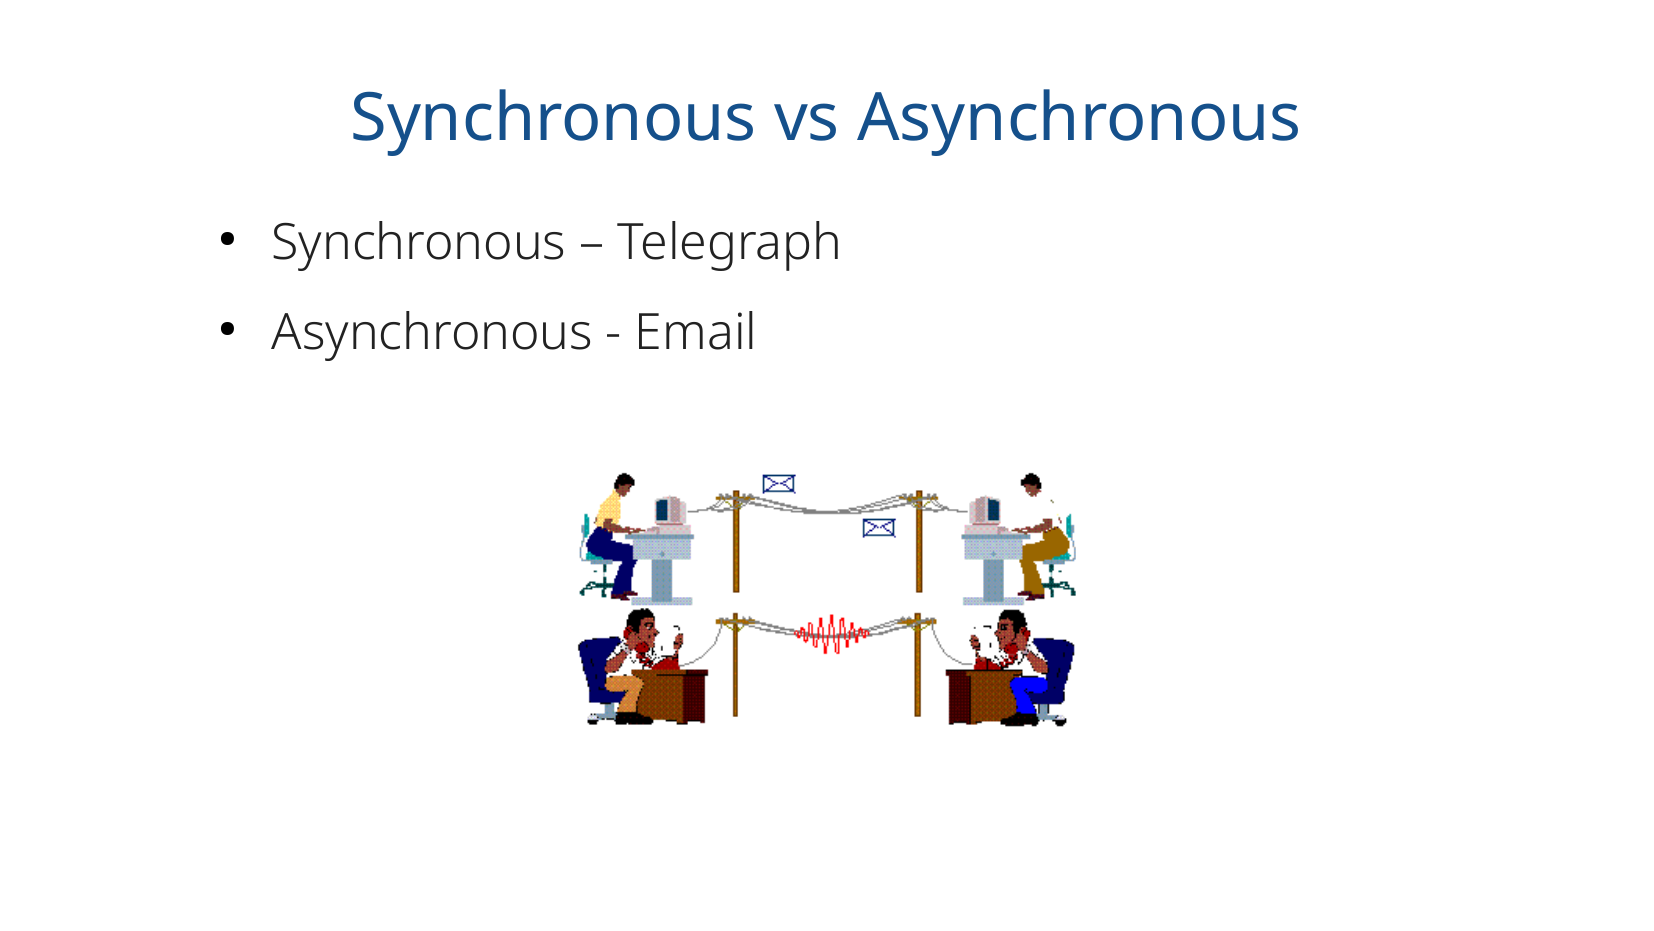

# Synchronous vs Asynchronous
Synchronous – Telegraph
Asynchronous - Email